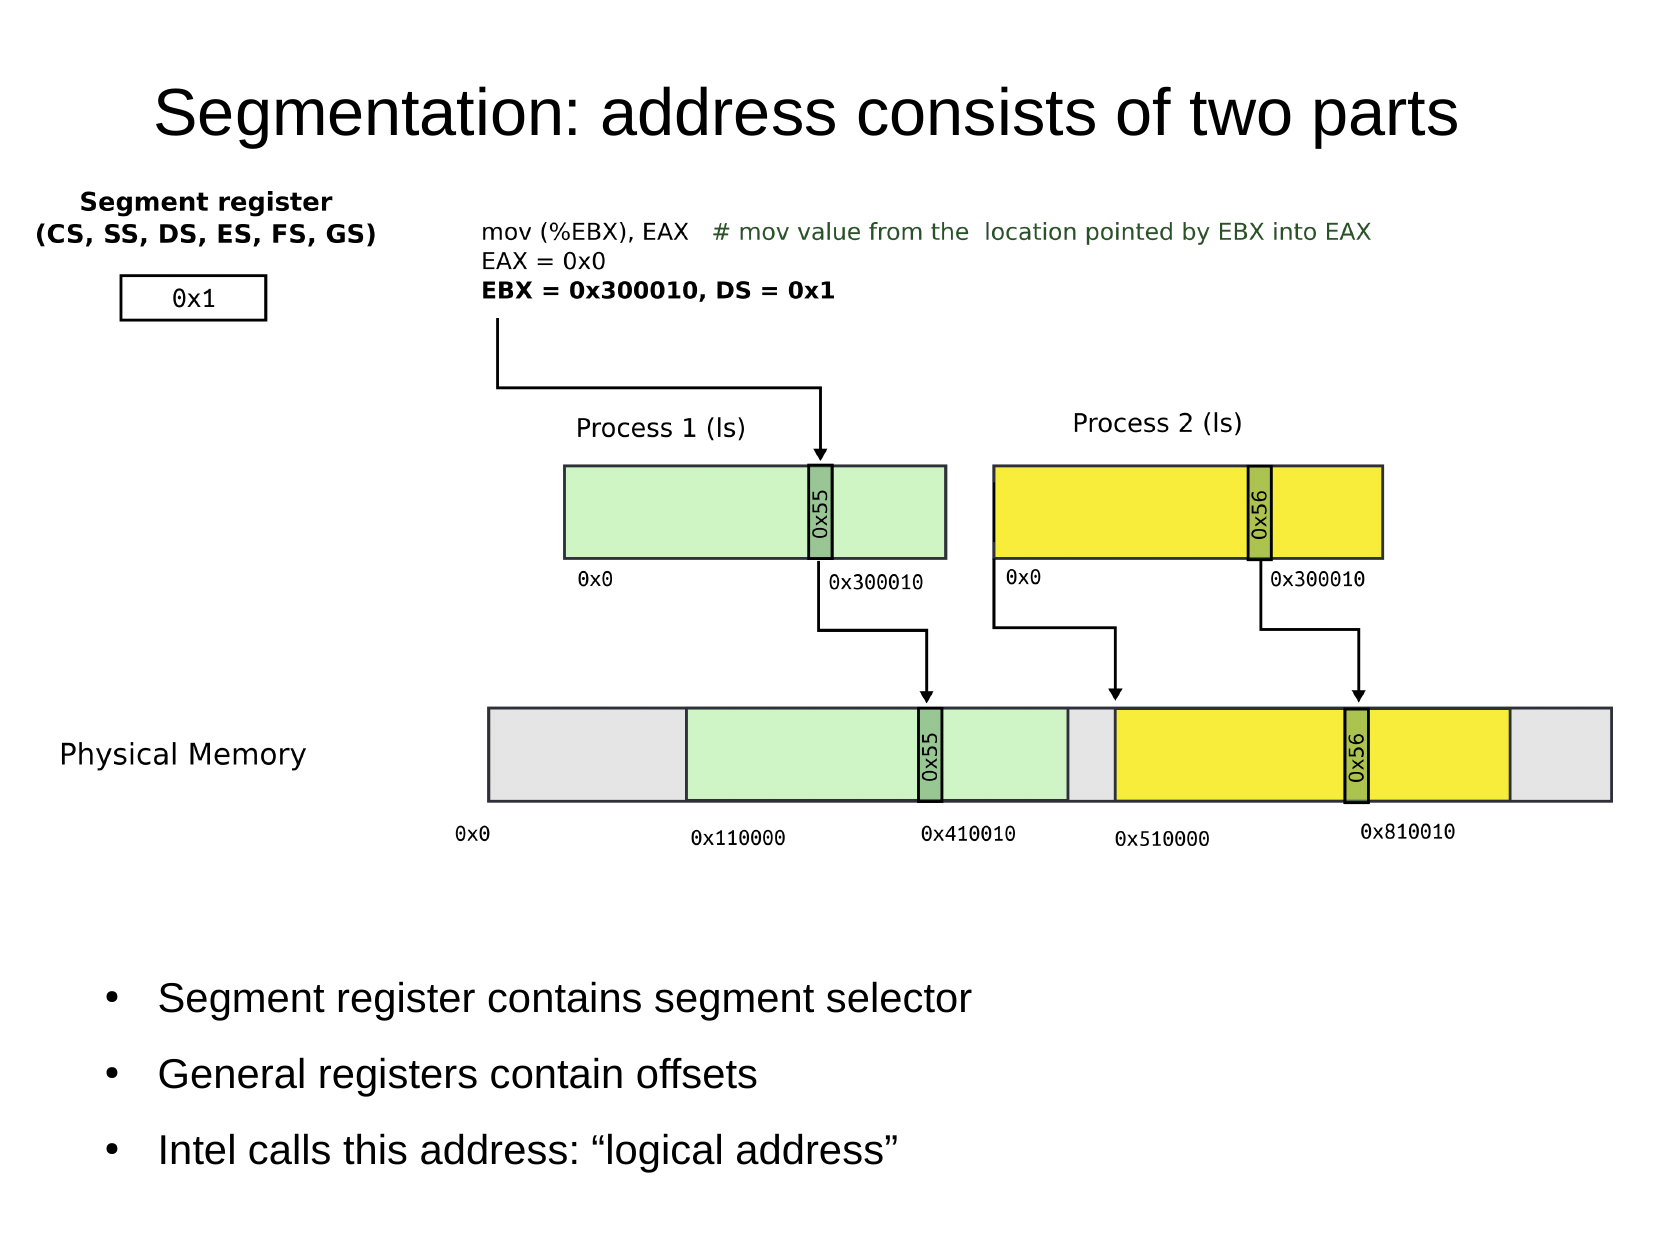

# Segmentation: address consists of two parts
Segment register contains segment selector
General registers contain offsets
Intel calls this address: “logical address”